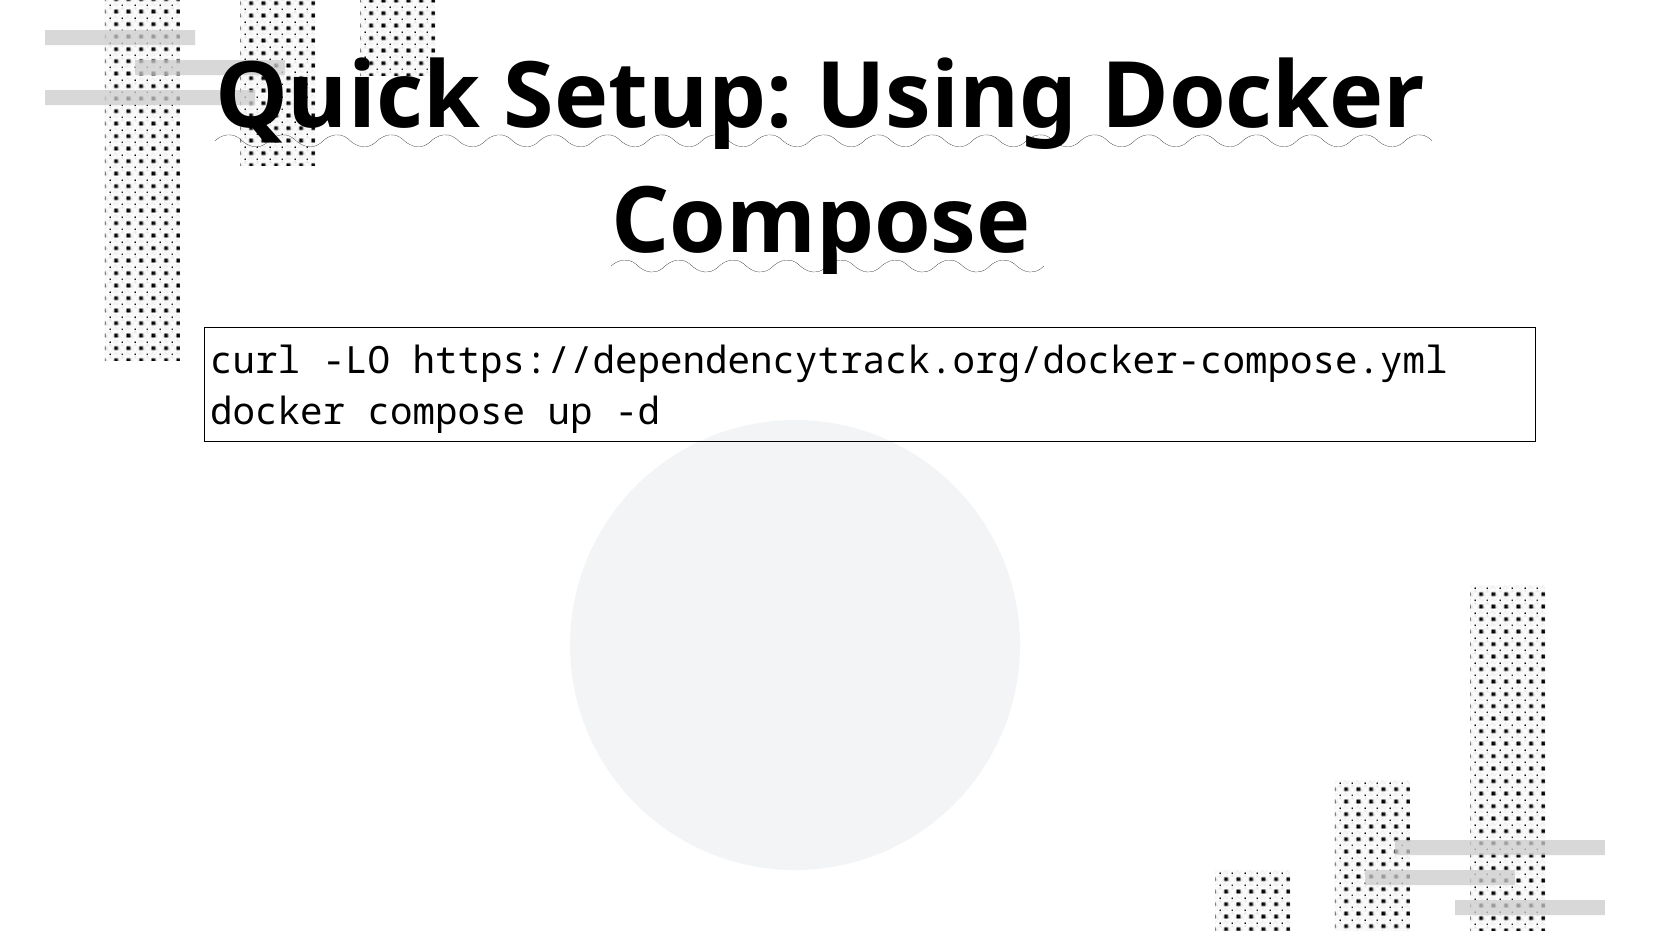

# Quick Setup: Using Docker Compose
| curl -LO https://dependencytrack.org/docker-compose.yml docker compose up -d |
| --- |